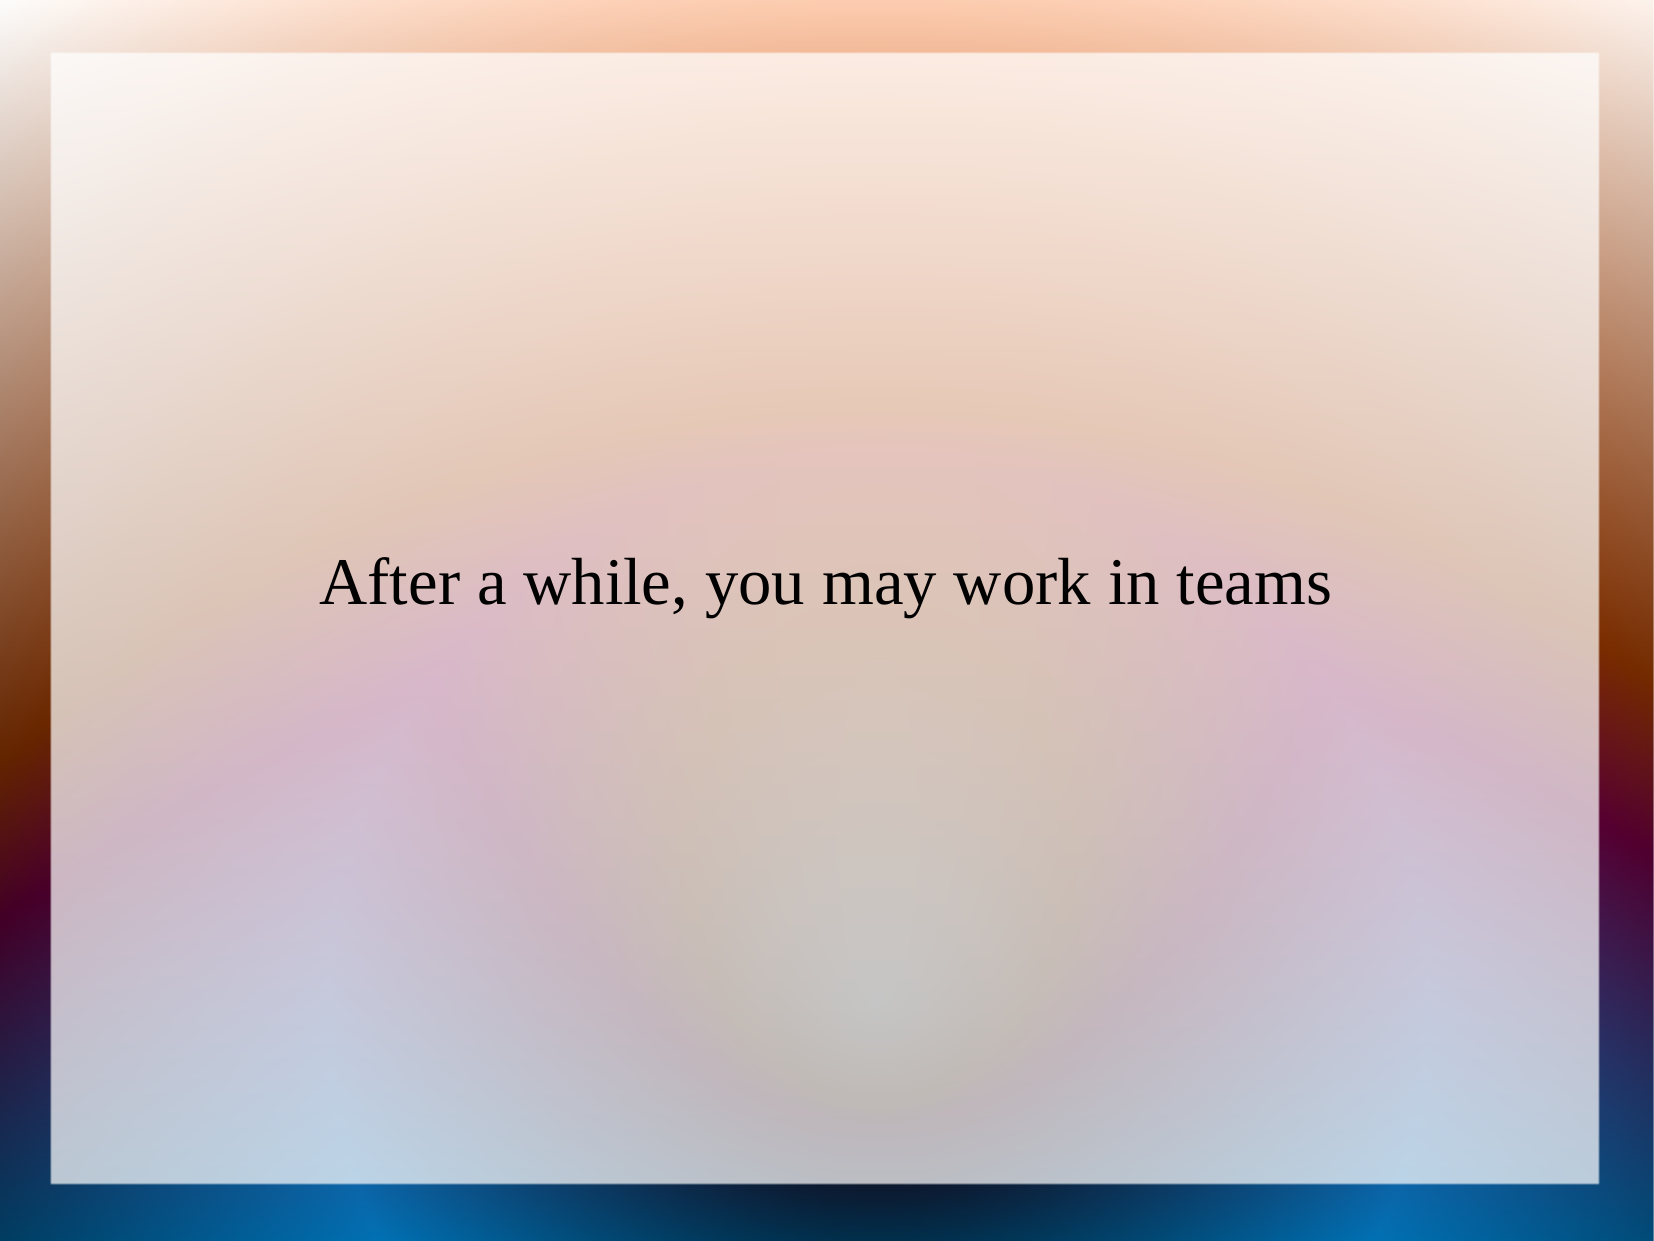

# After a while, you may work in teams